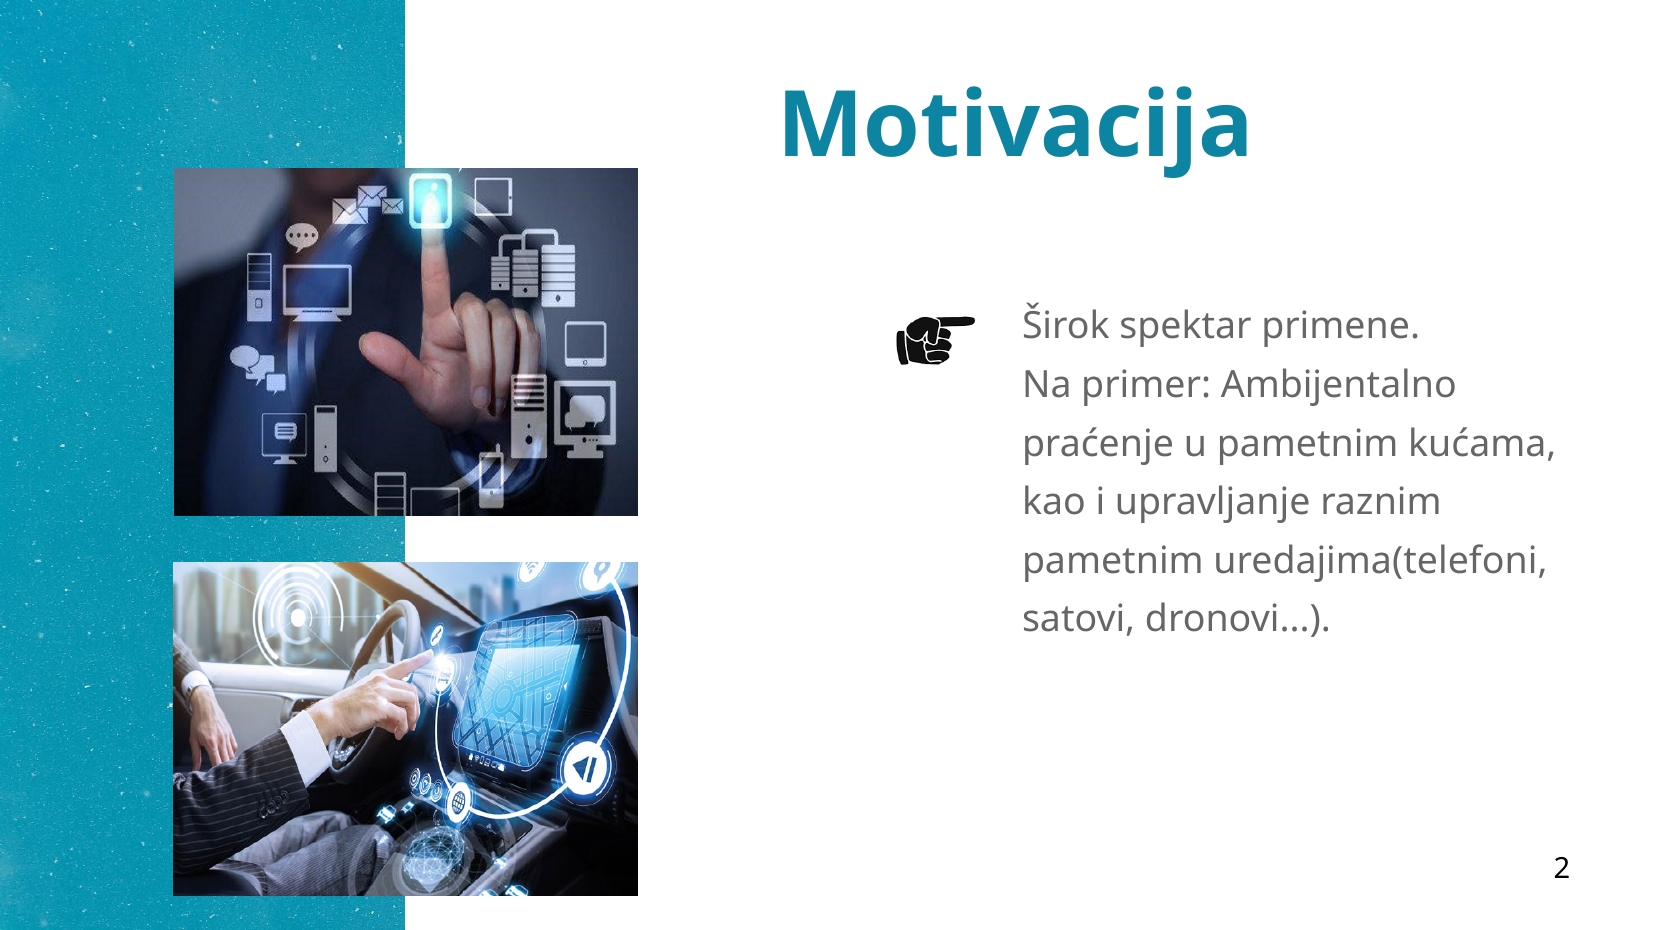

# Motivacija
Širok spektar primene.
Na primer: Ambijentalno praćenje u pametnim kućama, kao i upravljanje raznim pametnim uredajima(telefoni, satovi, dronovi...).
2